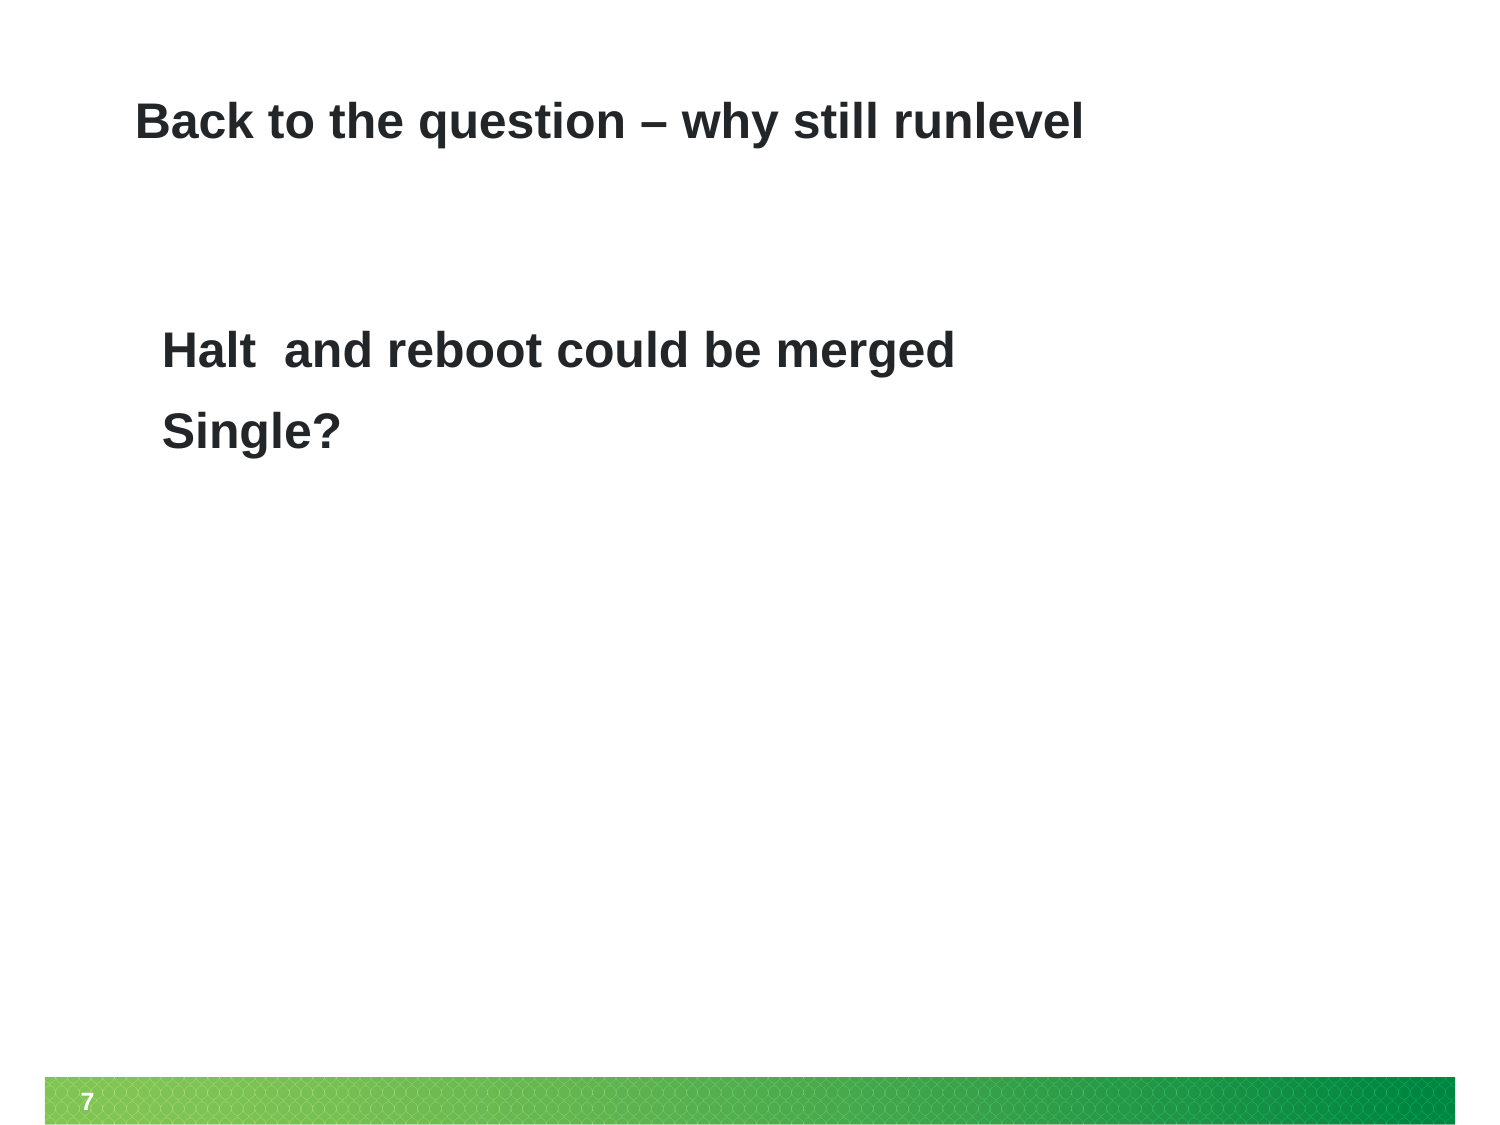

# Back to the question – why still runlevel
 Halt and reboot could be merged
 Single?